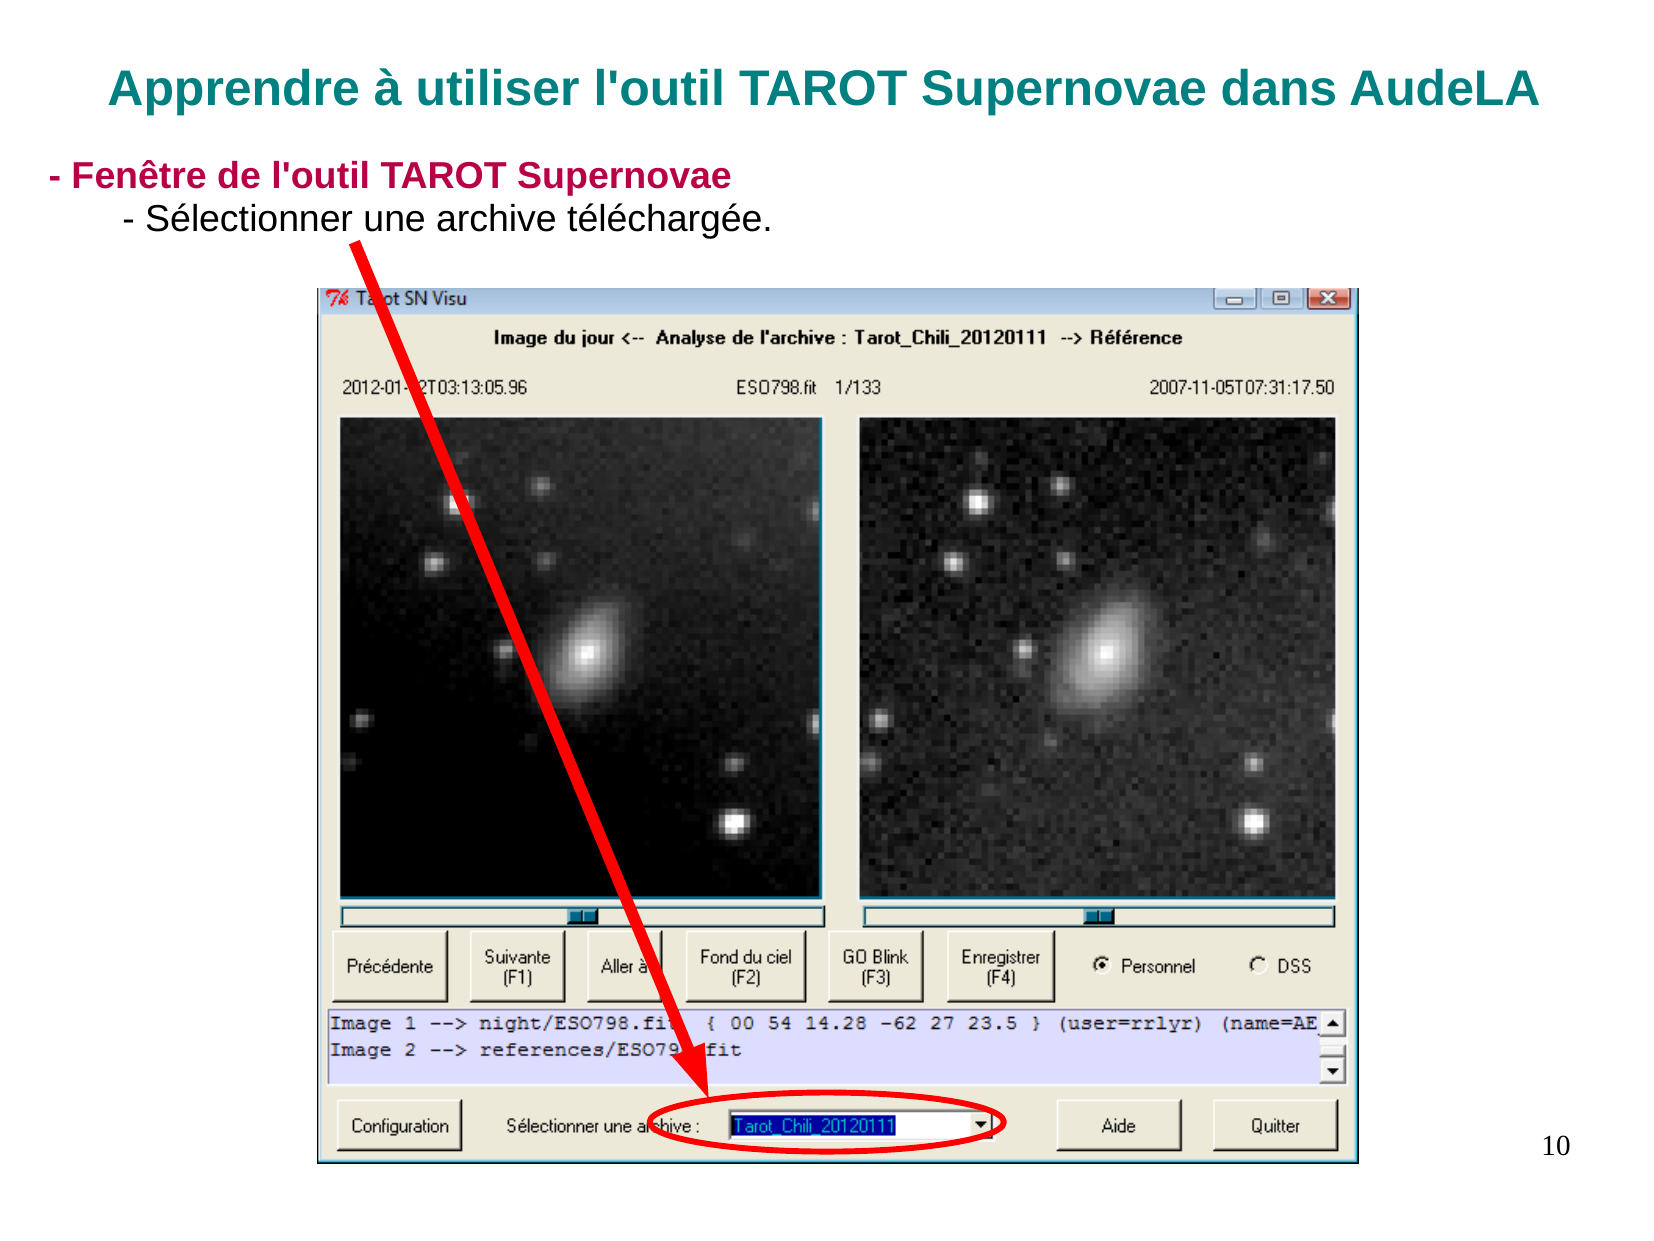

Apprendre à utiliser l'outil TAROT Supernovae dans AudeLA
- Fenêtre de l'outil TAROT Supernovae
	- Sélectionner une archive téléchargée.
Découvrir des supernovae avec TAROT
10